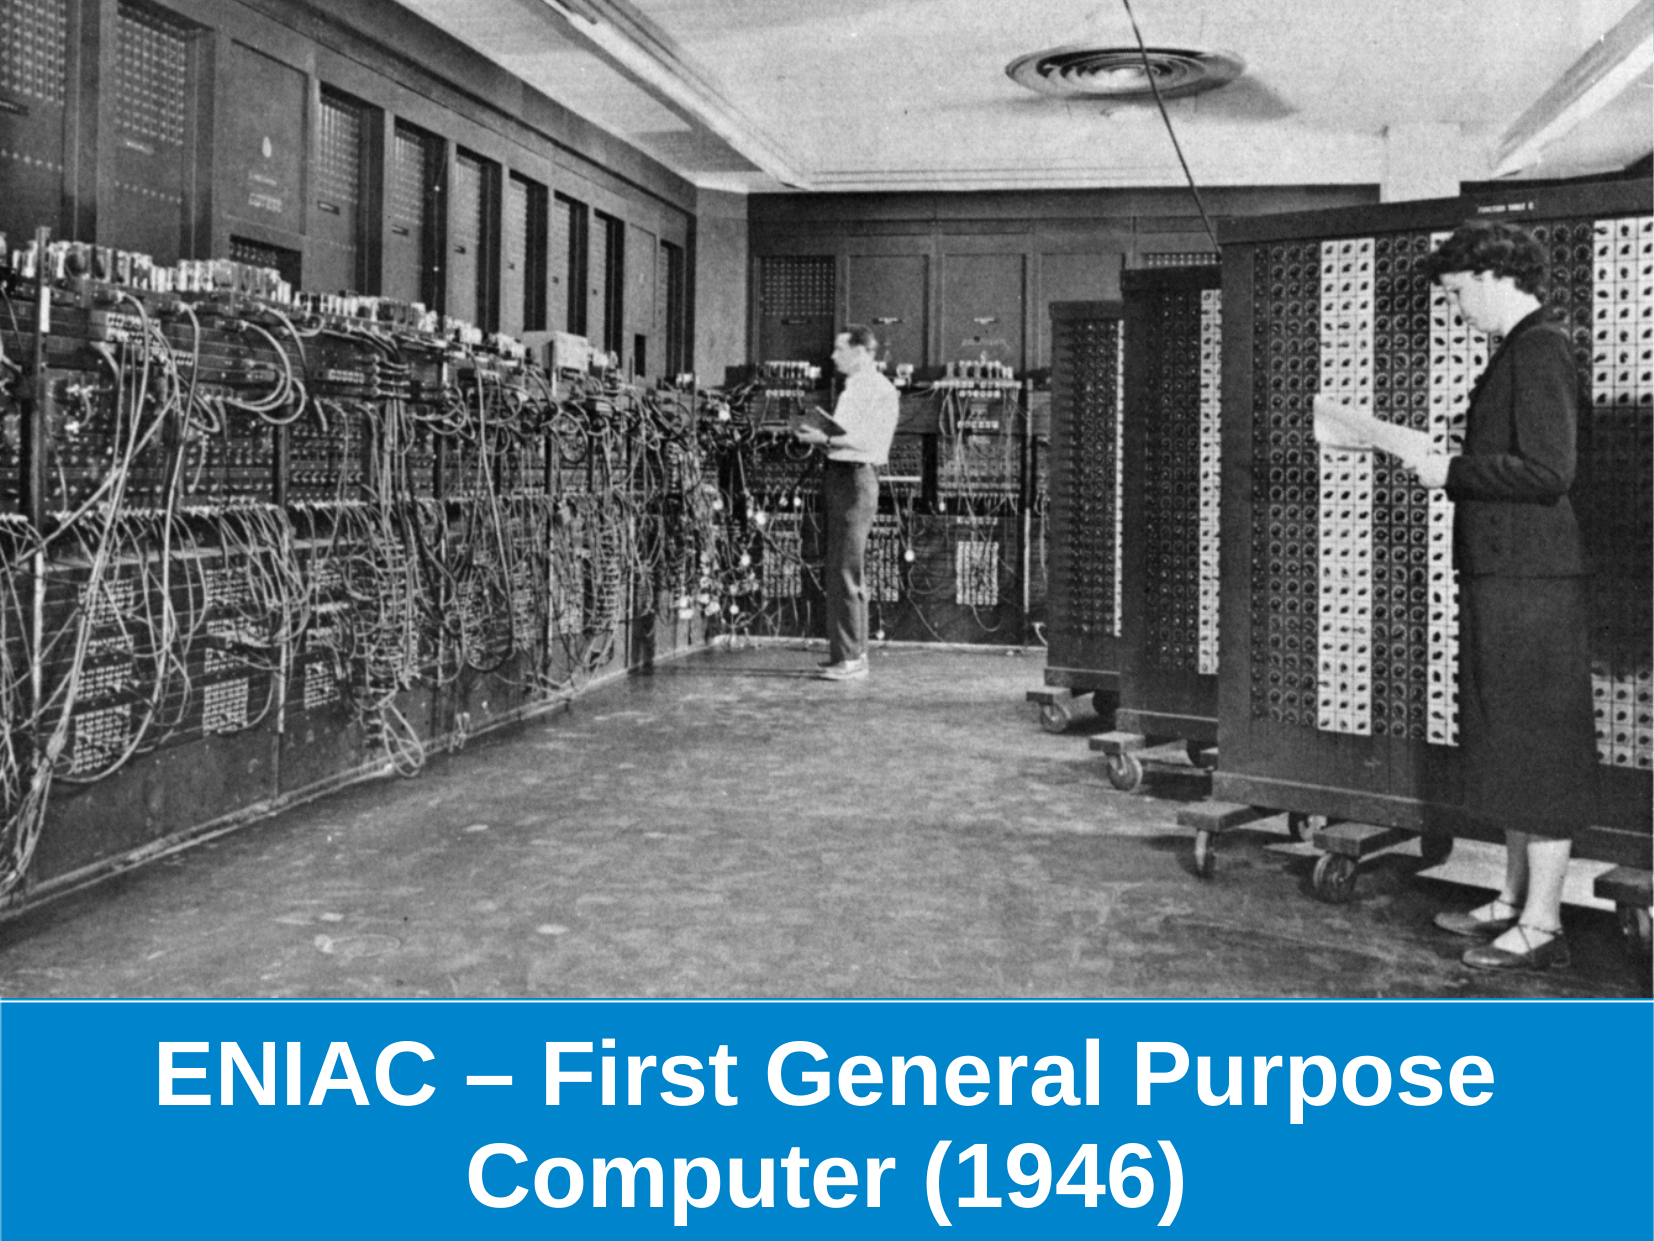

# ENIAC – First General Purpose Computer (1946)